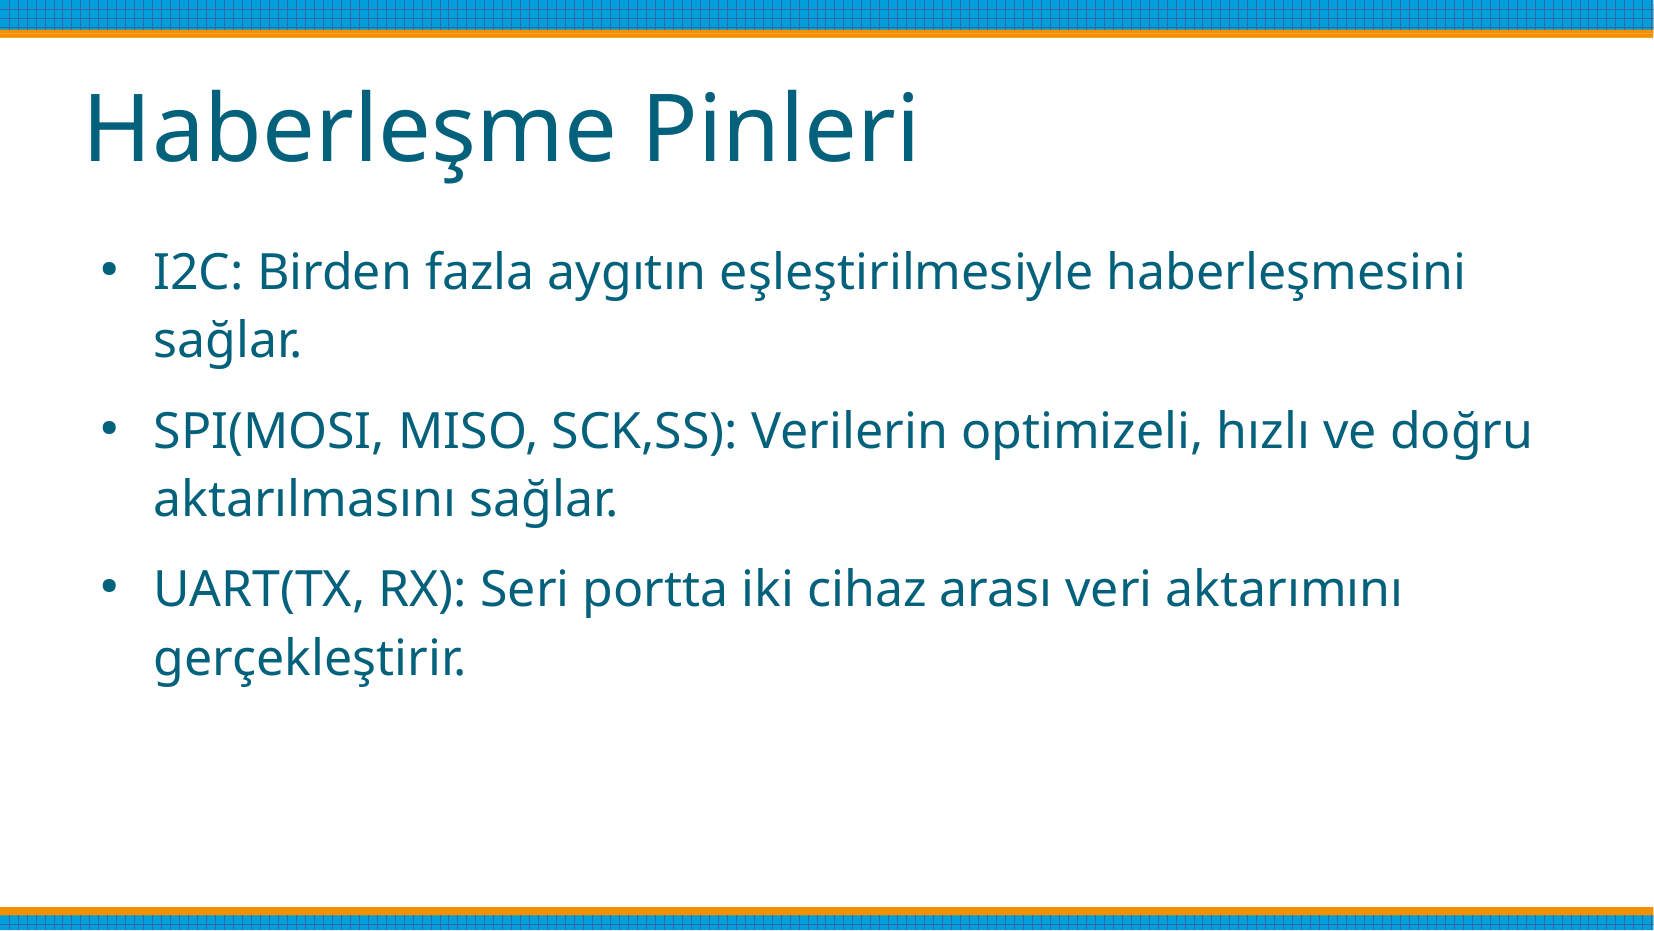

# Haberleşme Pinleri
I2C: Birden fazla aygıtın eşleştirilmesiyle haberleşmesini sağlar.
SPI(MOSI, MISO, SCK,SS): Verilerin optimizeli, hızlı ve doğru aktarılmasını sağlar.
UART(TX, RX): Seri portta iki cihaz arası veri aktarımını gerçekleştirir.